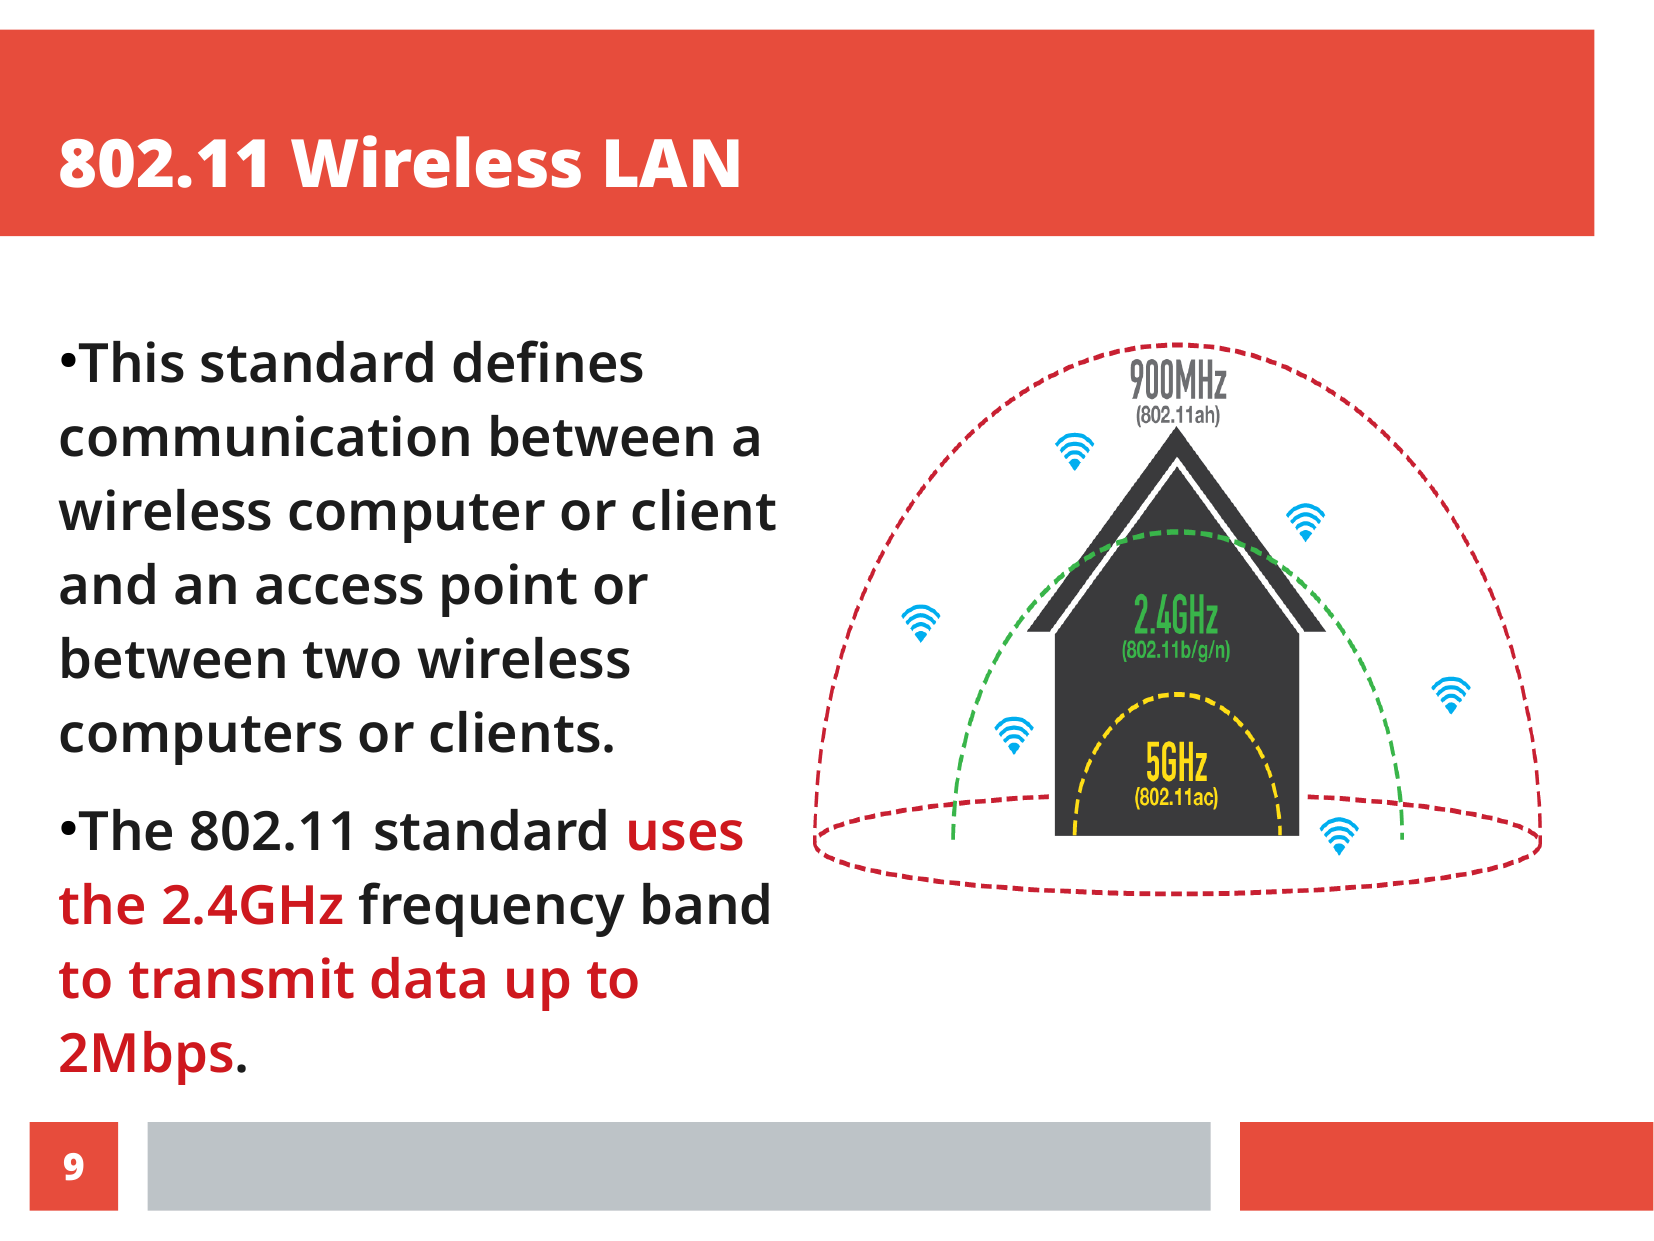

# 802.11 Wireless LAN
This standard defines communication between a wireless computer or client and an access point or between two wireless computers or clients.
The 802.11 standard uses the 2.4GHz frequency band to transmit data up to 2Mbps.
9